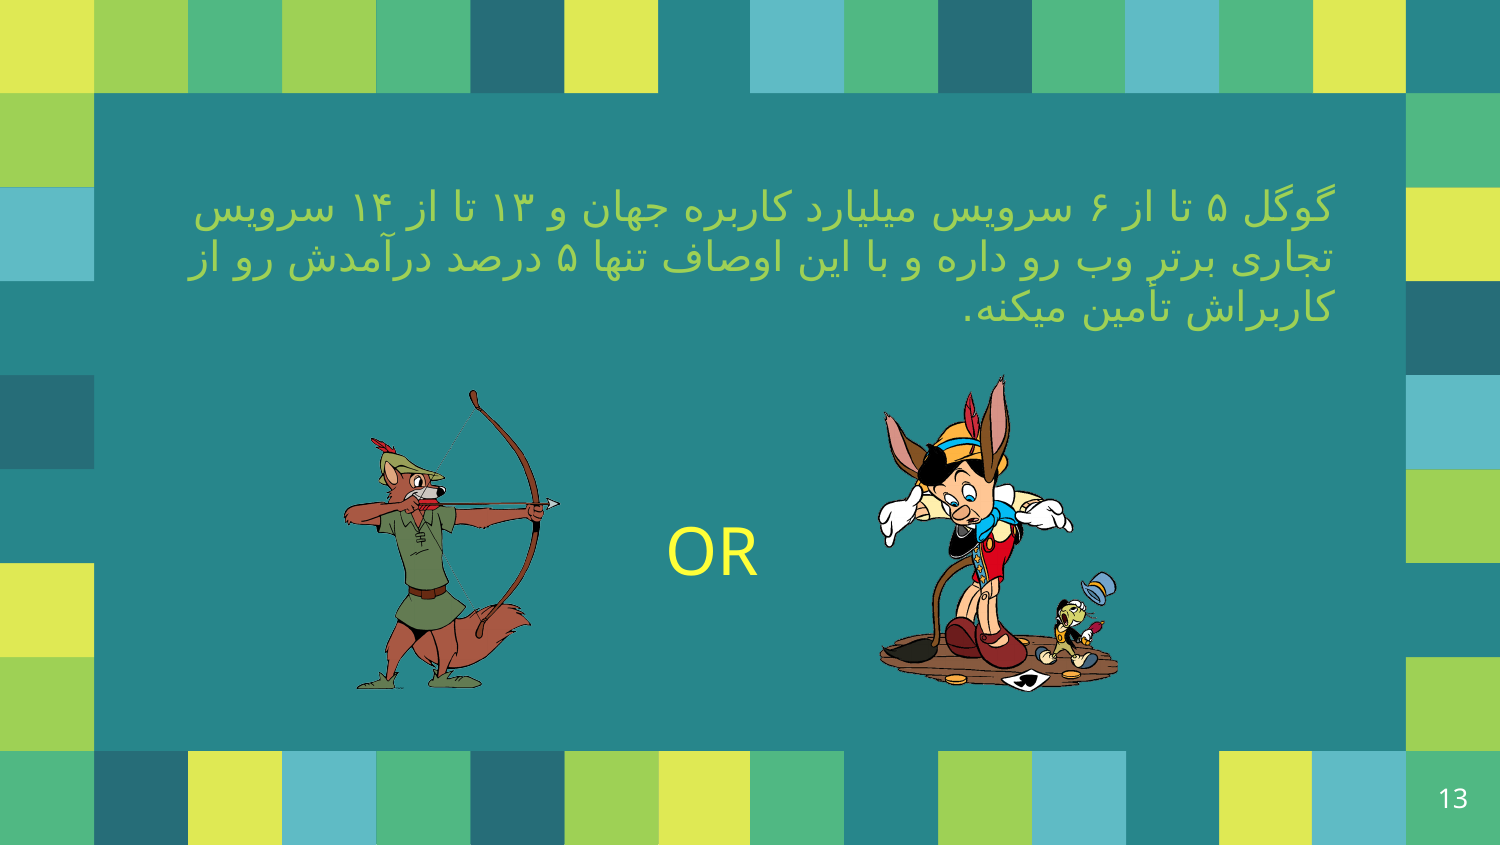

# گوگل ۵ تا از ۶ سرویس میلیارد کاربره جهان و ۱۳ تا از ۱۴ سرویس تجاری برتر وب رو داره و با این اوصاف تنها ۵ درصد درآمدش رو از کاربراش تأمین میکنه.
OR
13